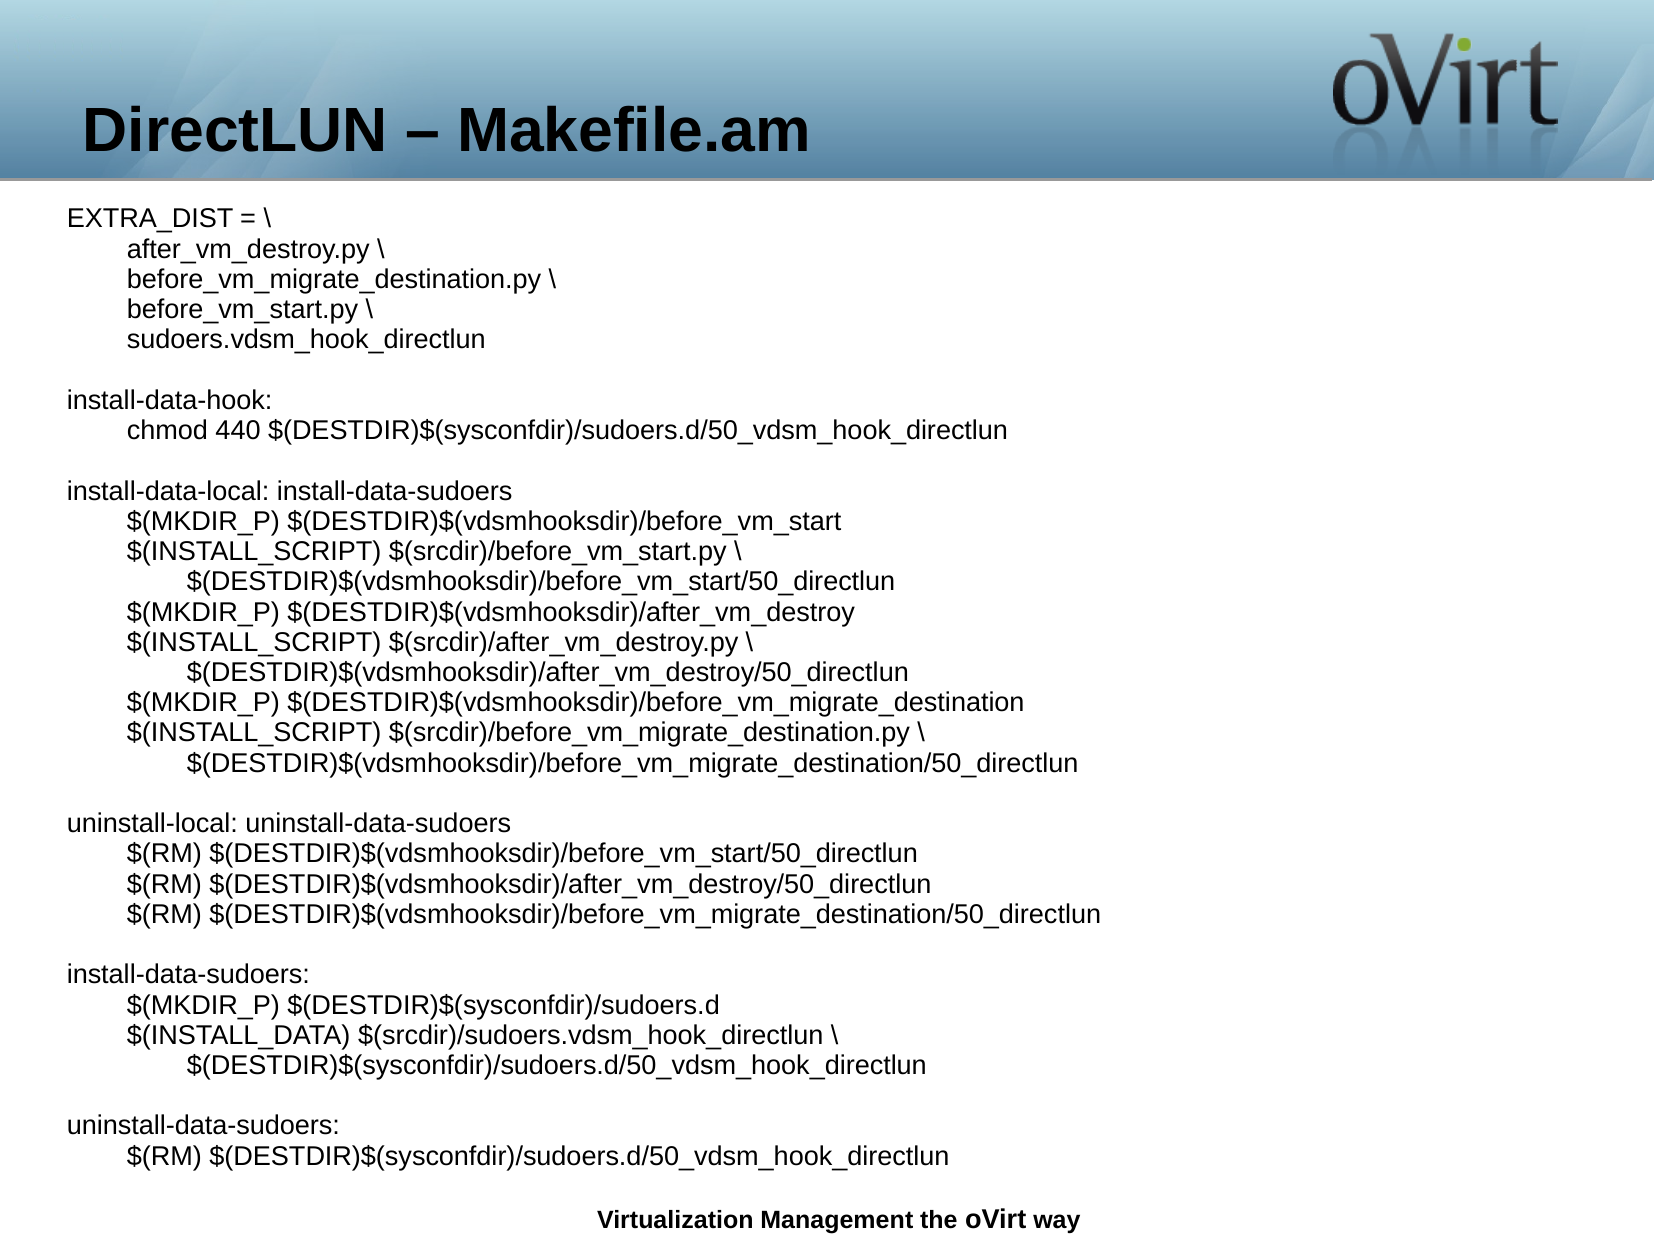

# DirectLUN – Makefile.am
EXTRA_DIST = \
 after_vm_destroy.py \
 before_vm_migrate_destination.py \
 before_vm_start.py \
 sudoers.vdsm_hook_directlun
install-data-hook:
 chmod 440 $(DESTDIR)$(sysconfdir)/sudoers.d/50_vdsm_hook_directlun
install-data-local: install-data-sudoers
 $(MKDIR_P) $(DESTDIR)$(vdsmhooksdir)/before_vm_start
 $(INSTALL_SCRIPT) $(srcdir)/before_vm_start.py \
 $(DESTDIR)$(vdsmhooksdir)/before_vm_start/50_directlun
 $(MKDIR_P) $(DESTDIR)$(vdsmhooksdir)/after_vm_destroy
 $(INSTALL_SCRIPT) $(srcdir)/after_vm_destroy.py \
 $(DESTDIR)$(vdsmhooksdir)/after_vm_destroy/50_directlun
 $(MKDIR_P) $(DESTDIR)$(vdsmhooksdir)/before_vm_migrate_destination
 $(INSTALL_SCRIPT) $(srcdir)/before_vm_migrate_destination.py \
 $(DESTDIR)$(vdsmhooksdir)/before_vm_migrate_destination/50_directlun
uninstall-local: uninstall-data-sudoers
 $(RM) $(DESTDIR)$(vdsmhooksdir)/before_vm_start/50_directlun
 $(RM) $(DESTDIR)$(vdsmhooksdir)/after_vm_destroy/50_directlun
 $(RM) $(DESTDIR)$(vdsmhooksdir)/before_vm_migrate_destination/50_directlun
install-data-sudoers:
 $(MKDIR_P) $(DESTDIR)$(sysconfdir)/sudoers.d
 $(INSTALL_DATA) $(srcdir)/sudoers.vdsm_hook_directlun \
 $(DESTDIR)$(sysconfdir)/sudoers.d/50_vdsm_hook_directlun
uninstall-data-sudoers:
 $(RM) $(DESTDIR)$(sysconfdir)/sudoers.d/50_vdsm_hook_directlun